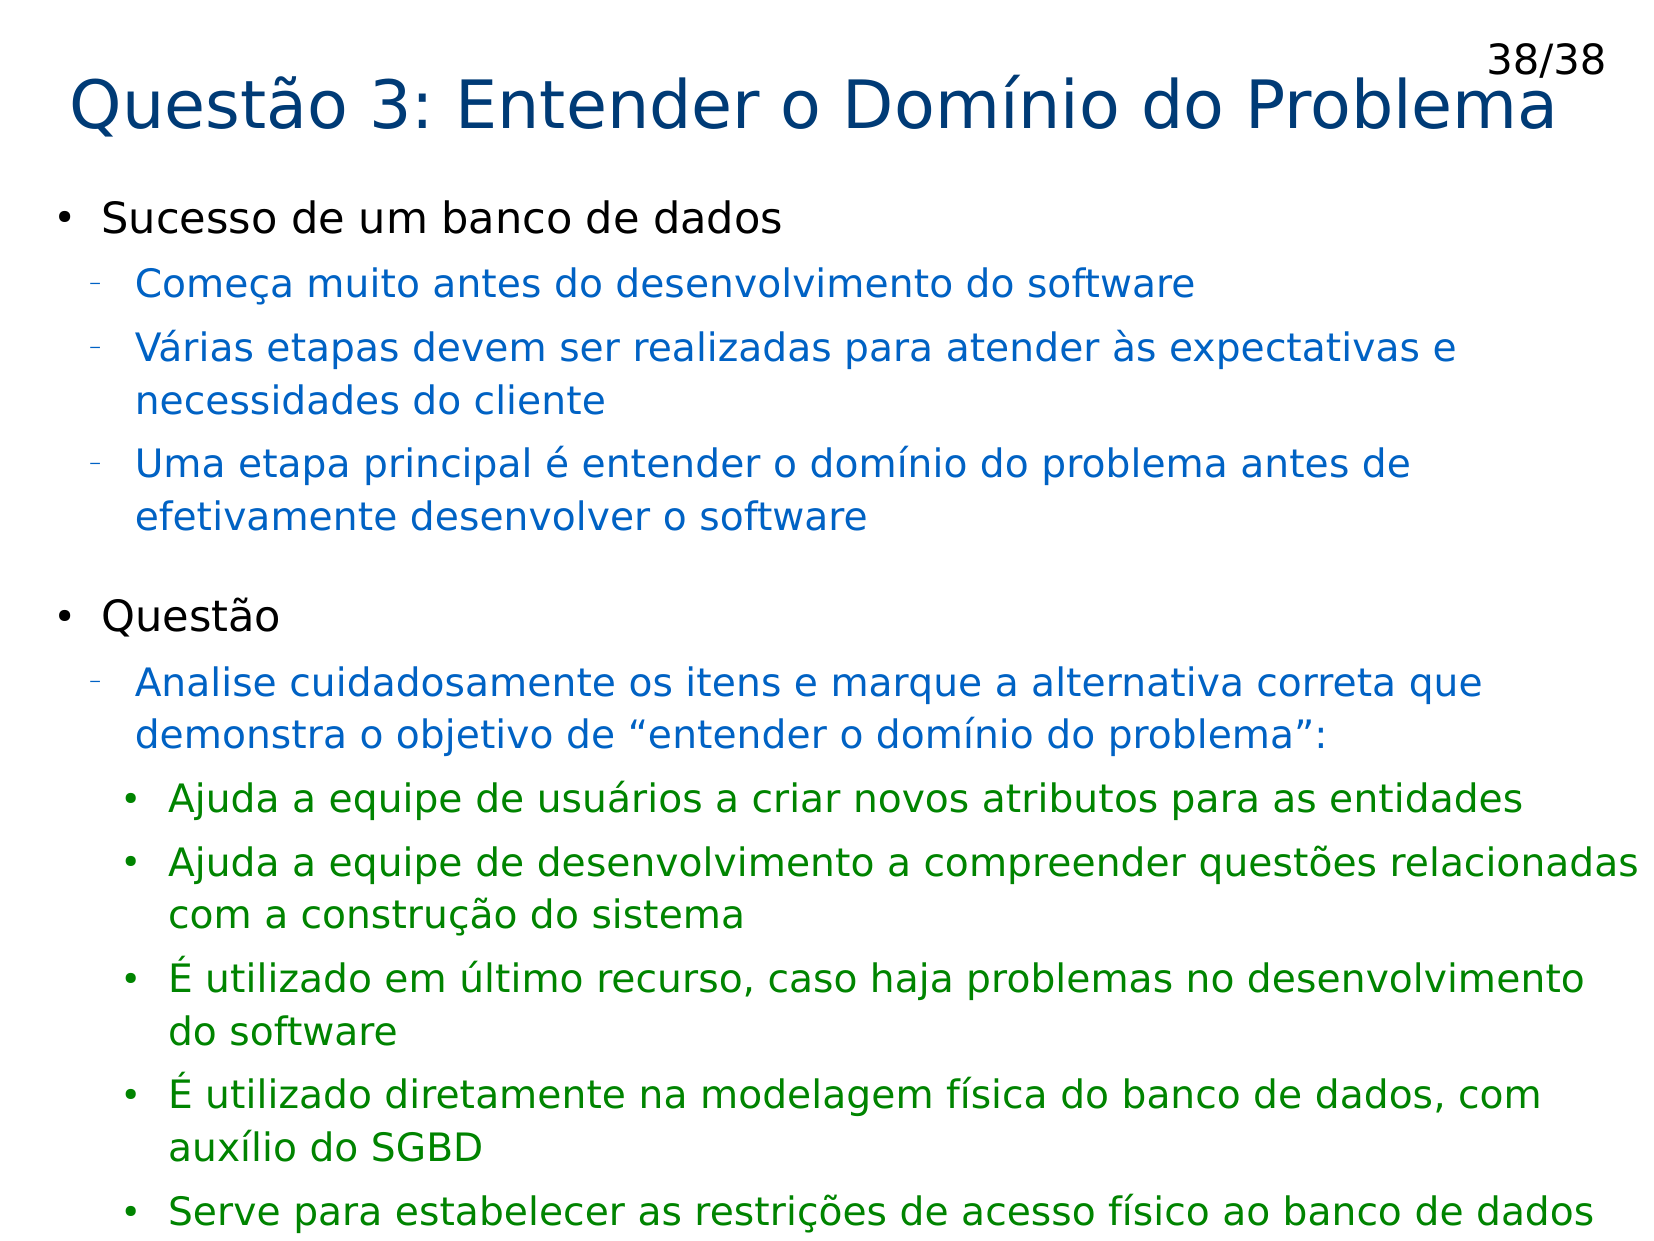

38
# Questão 3: Entender o Domínio do Problema
Sucesso de um banco de dados
Começa muito antes do desenvolvimento do software
Várias etapas devem ser realizadas para atender às expectativas e necessidades do cliente
Uma etapa principal é entender o domínio do problema antes de efetivamente desenvolver o software
Questão
Analise cuidadosamente os itens e marque a alternativa correta que demonstra o objetivo de “entender o domínio do problema”:
Ajuda a equipe de usuários a criar novos atributos para as entidades
Ajuda a equipe de desenvolvimento a compreender questões relacionadas com a construção do sistema
É utilizado em último recurso, caso haja problemas no desenvolvimento do software
É utilizado diretamente na modelagem física do banco de dados, com auxílio do SGBD
Serve para estabelecer as restrições de acesso físico ao banco de dados